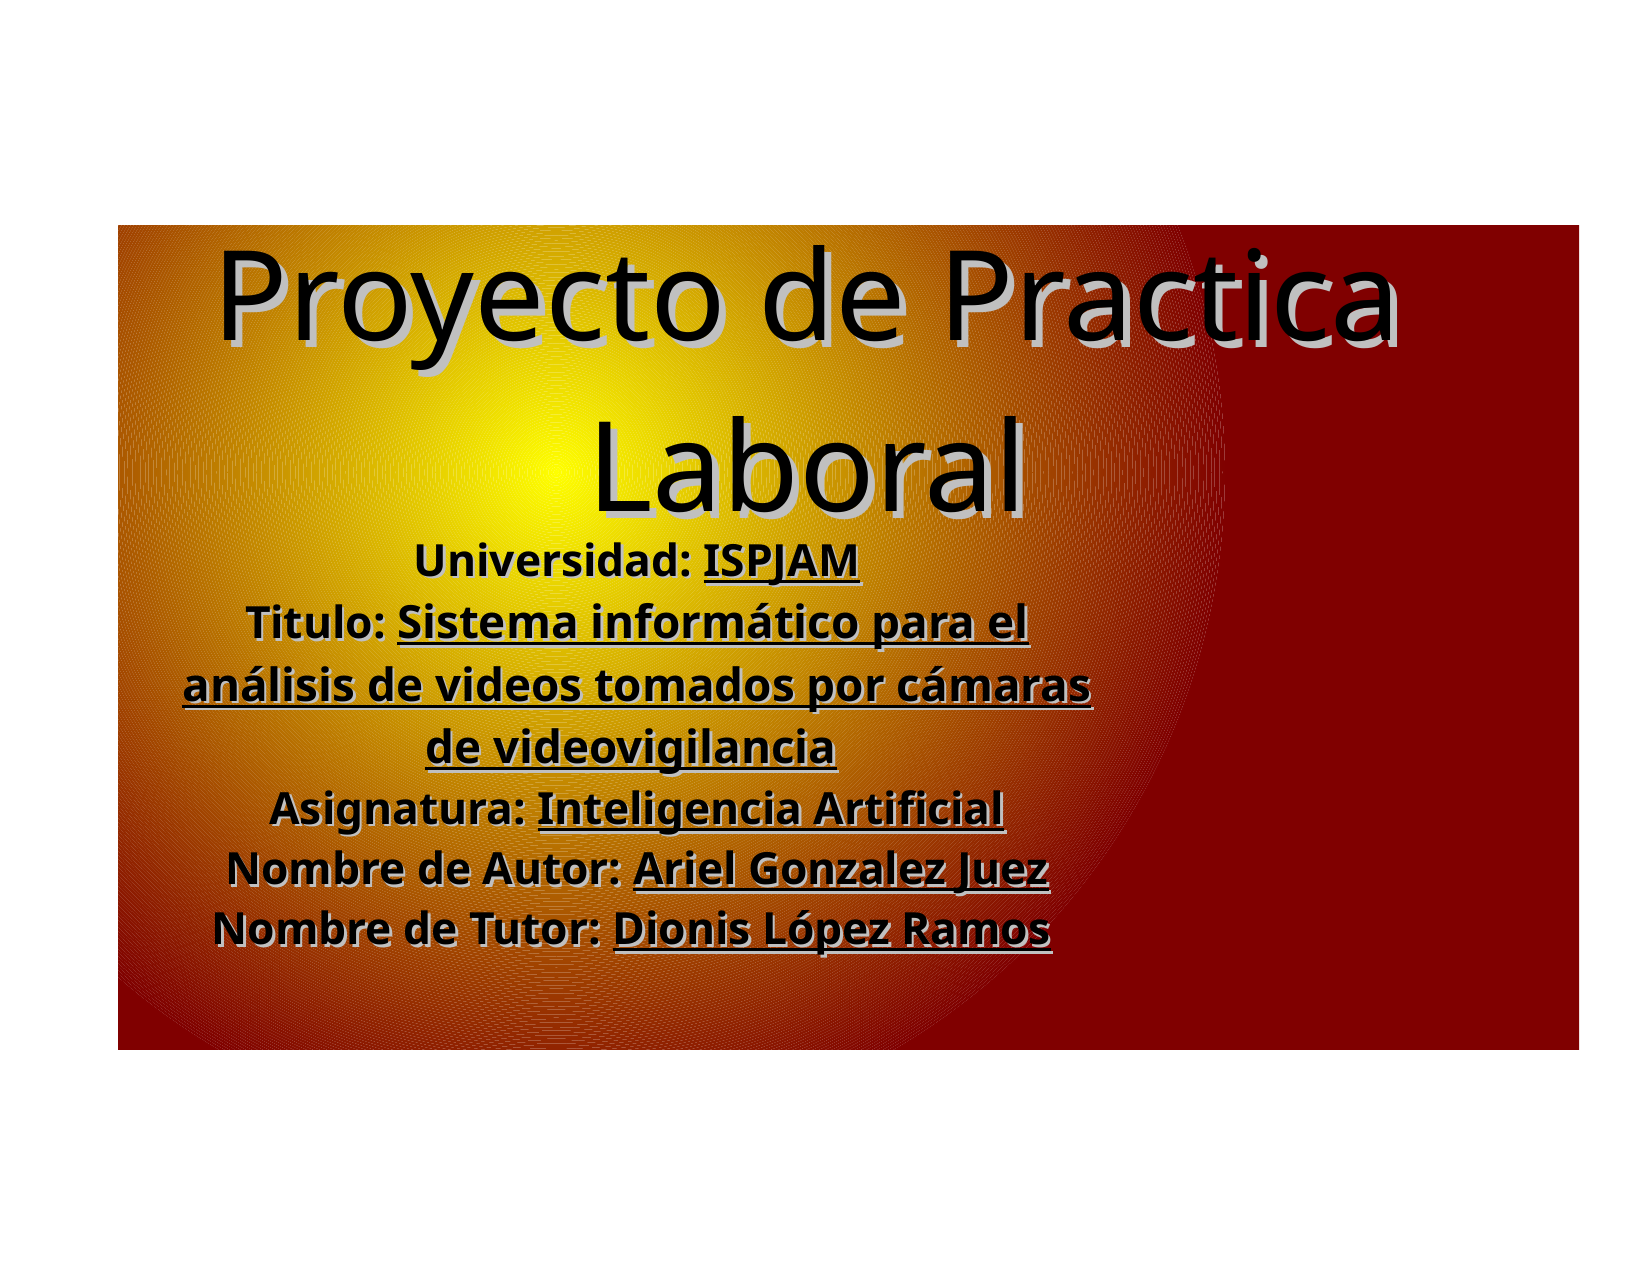

# Proyecto de Practica Laboral
Universidad: ISPJAM
Titulo: Sistema informático para el análisis de videos tomados por cámaras de videovigilancia
Asignatura: Inteligencia Artificial
Nombre de Autor: Ariel Gonzalez Juez
Nombre de Tutor: Dionis López Ramos